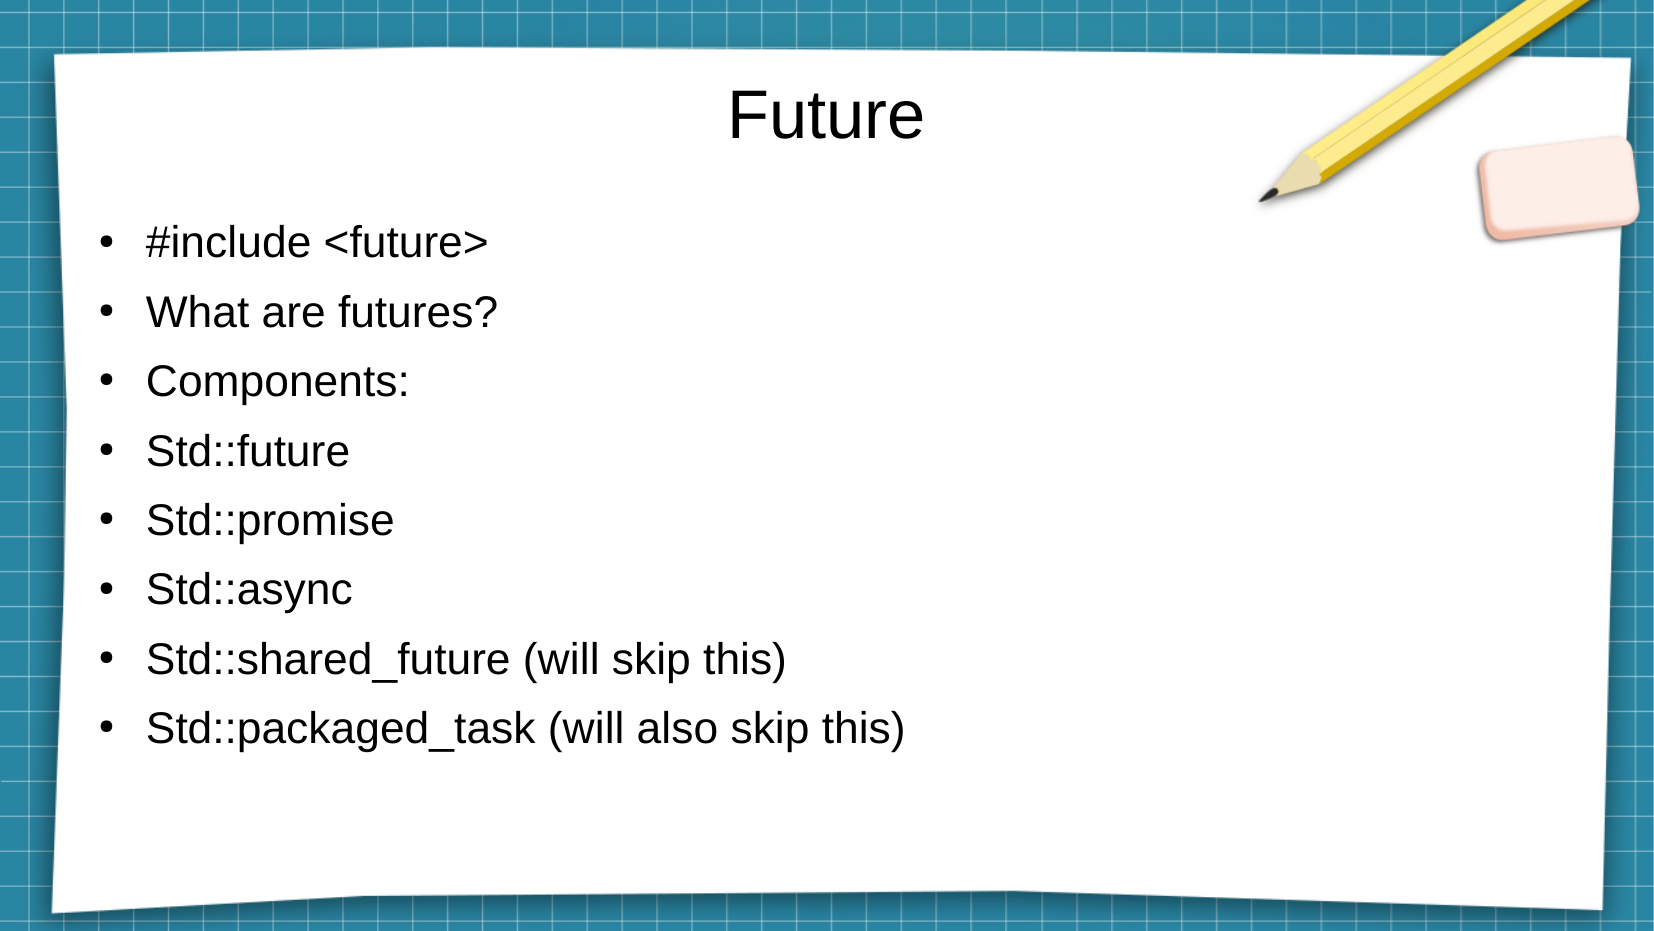

# Future
#include <future>
What are futures?
Components:
Std::future
Std::promise
Std::async
Std::shared_future (will skip this)
Std::packaged_task (will also skip this)